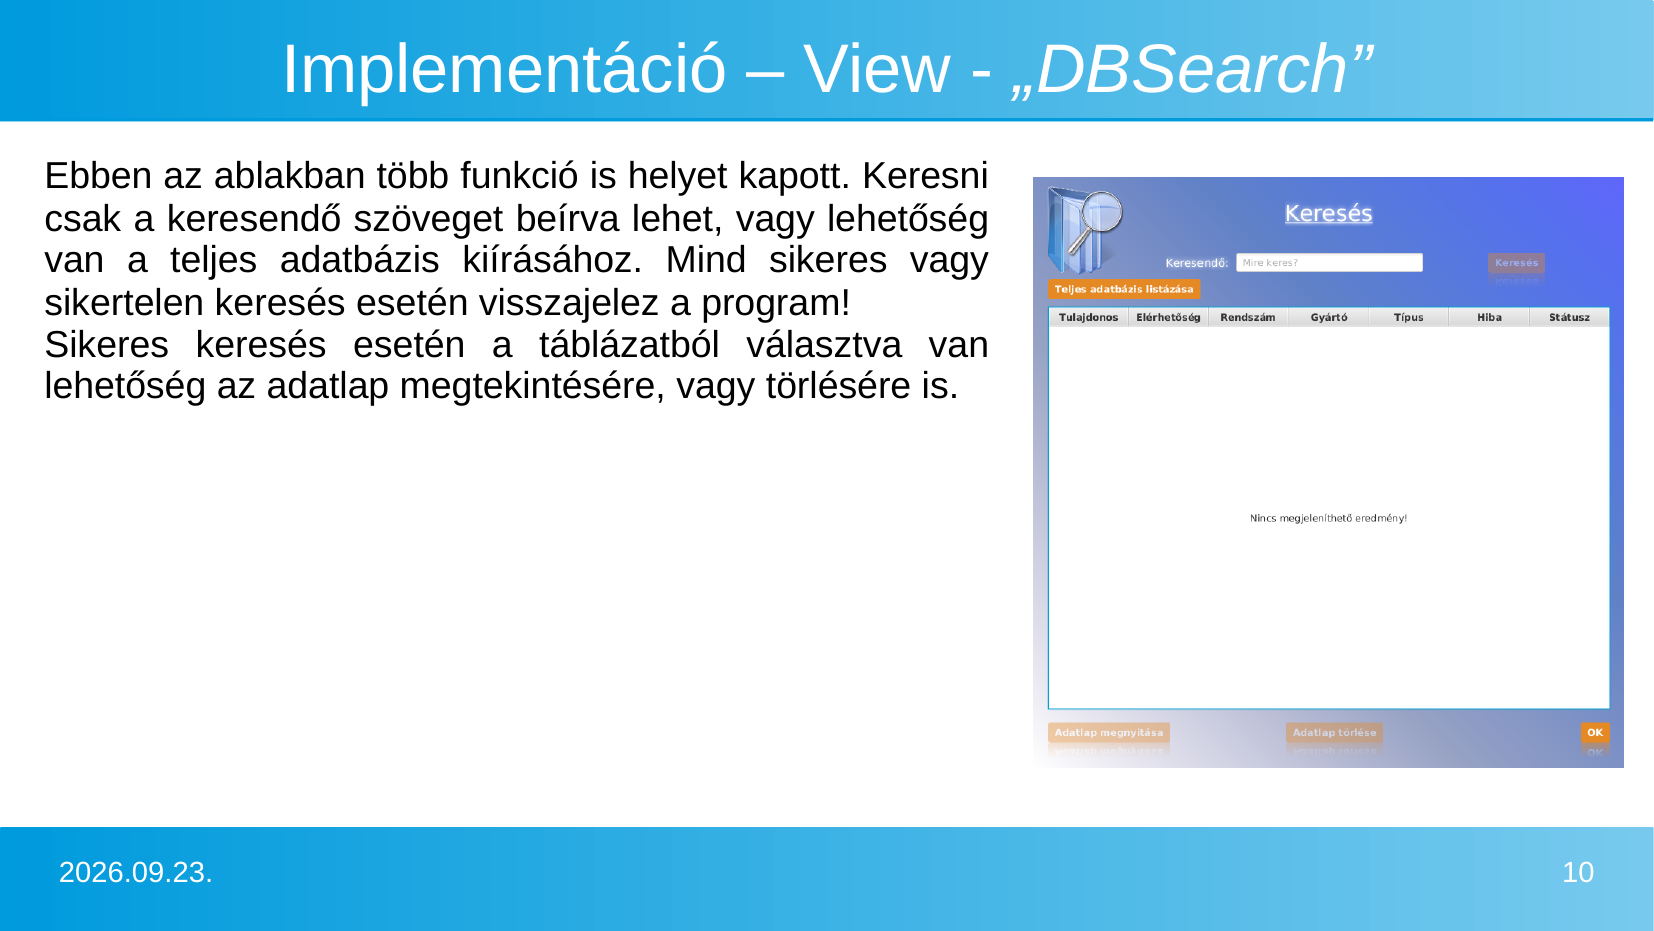

# Implementáció – View - „DBSearch”
Ebben az ablakban több funkció is helyet kapott. Keresni csak a keresendő szöveget beírva lehet, vagy lehetőség van a teljes adatbázis kiírásához. Mind sikeres vagy sikertelen keresés esetén visszajelez a program!
Sikeres keresés esetén a táblázatból választva van lehetőség az adatlap megtekintésére, vagy törlésére is.
10